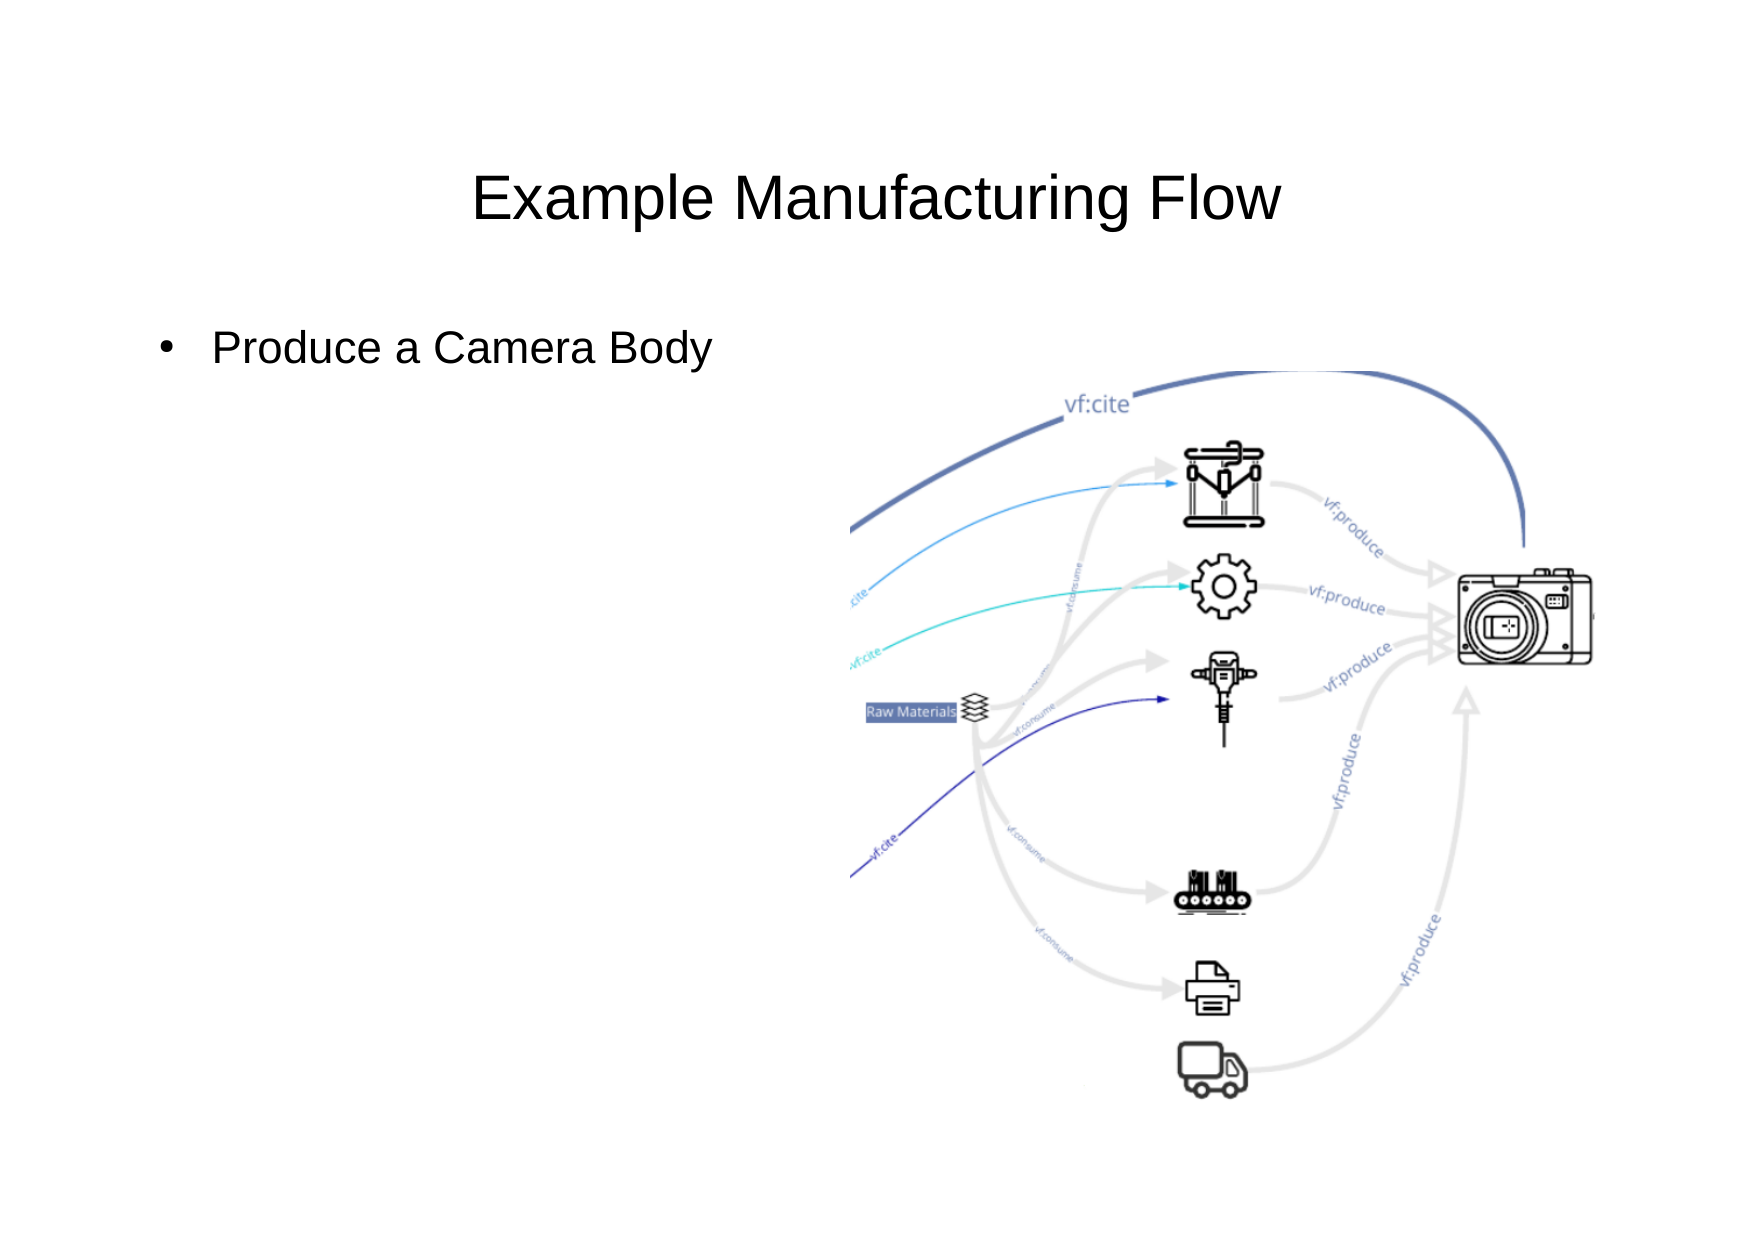

# Example Manufacturing Flow
Produce a Camera Body